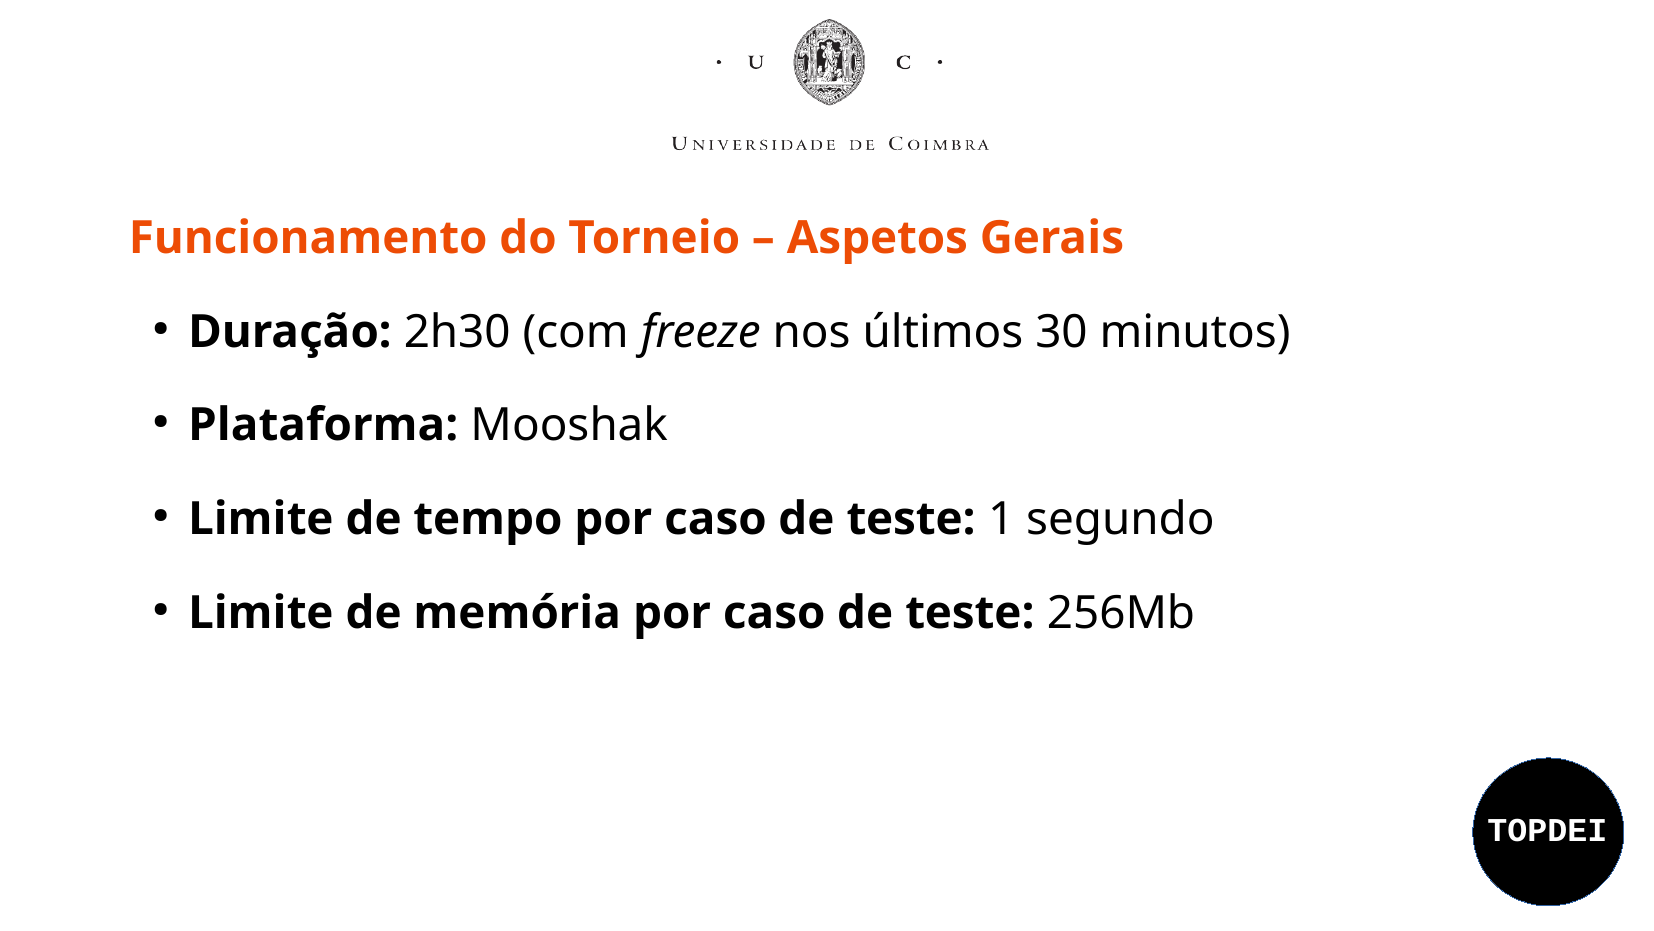

Funcionamento do Torneio – Aspetos Gerais
Duração: 2h30 (com freeze nos últimos 30 minutos)
Plataforma: Mooshak
Limite de tempo por caso de teste: 1 segundo
Limite de memória por caso de teste: 256Mb
TOPDEI